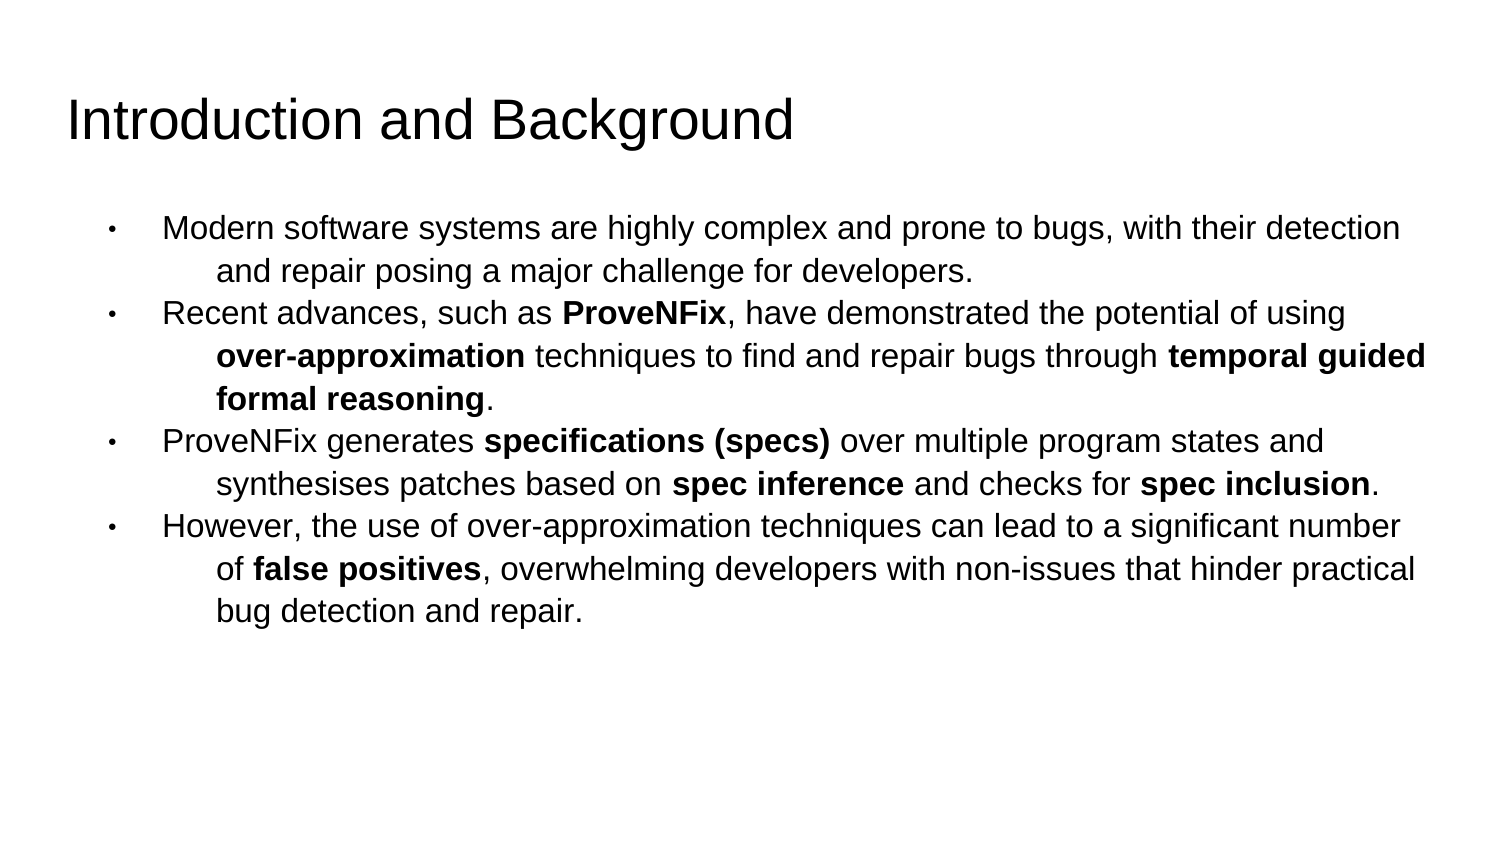

# Introduction and Background
Modern software systems are highly complex and prone to bugs, with their detection and repair posing a major challenge for developers.
Recent advances, such as ProveNFix, have demonstrated the potential of using over-approximation techniques to find and repair bugs through temporal guided formal reasoning.
ProveNFix generates specifications (specs) over multiple program states and synthesises patches based on spec inference and checks for spec inclusion.
However, the use of over-approximation techniques can lead to a significant number of false positives, overwhelming developers with non-issues that hinder practical bug detection and repair.